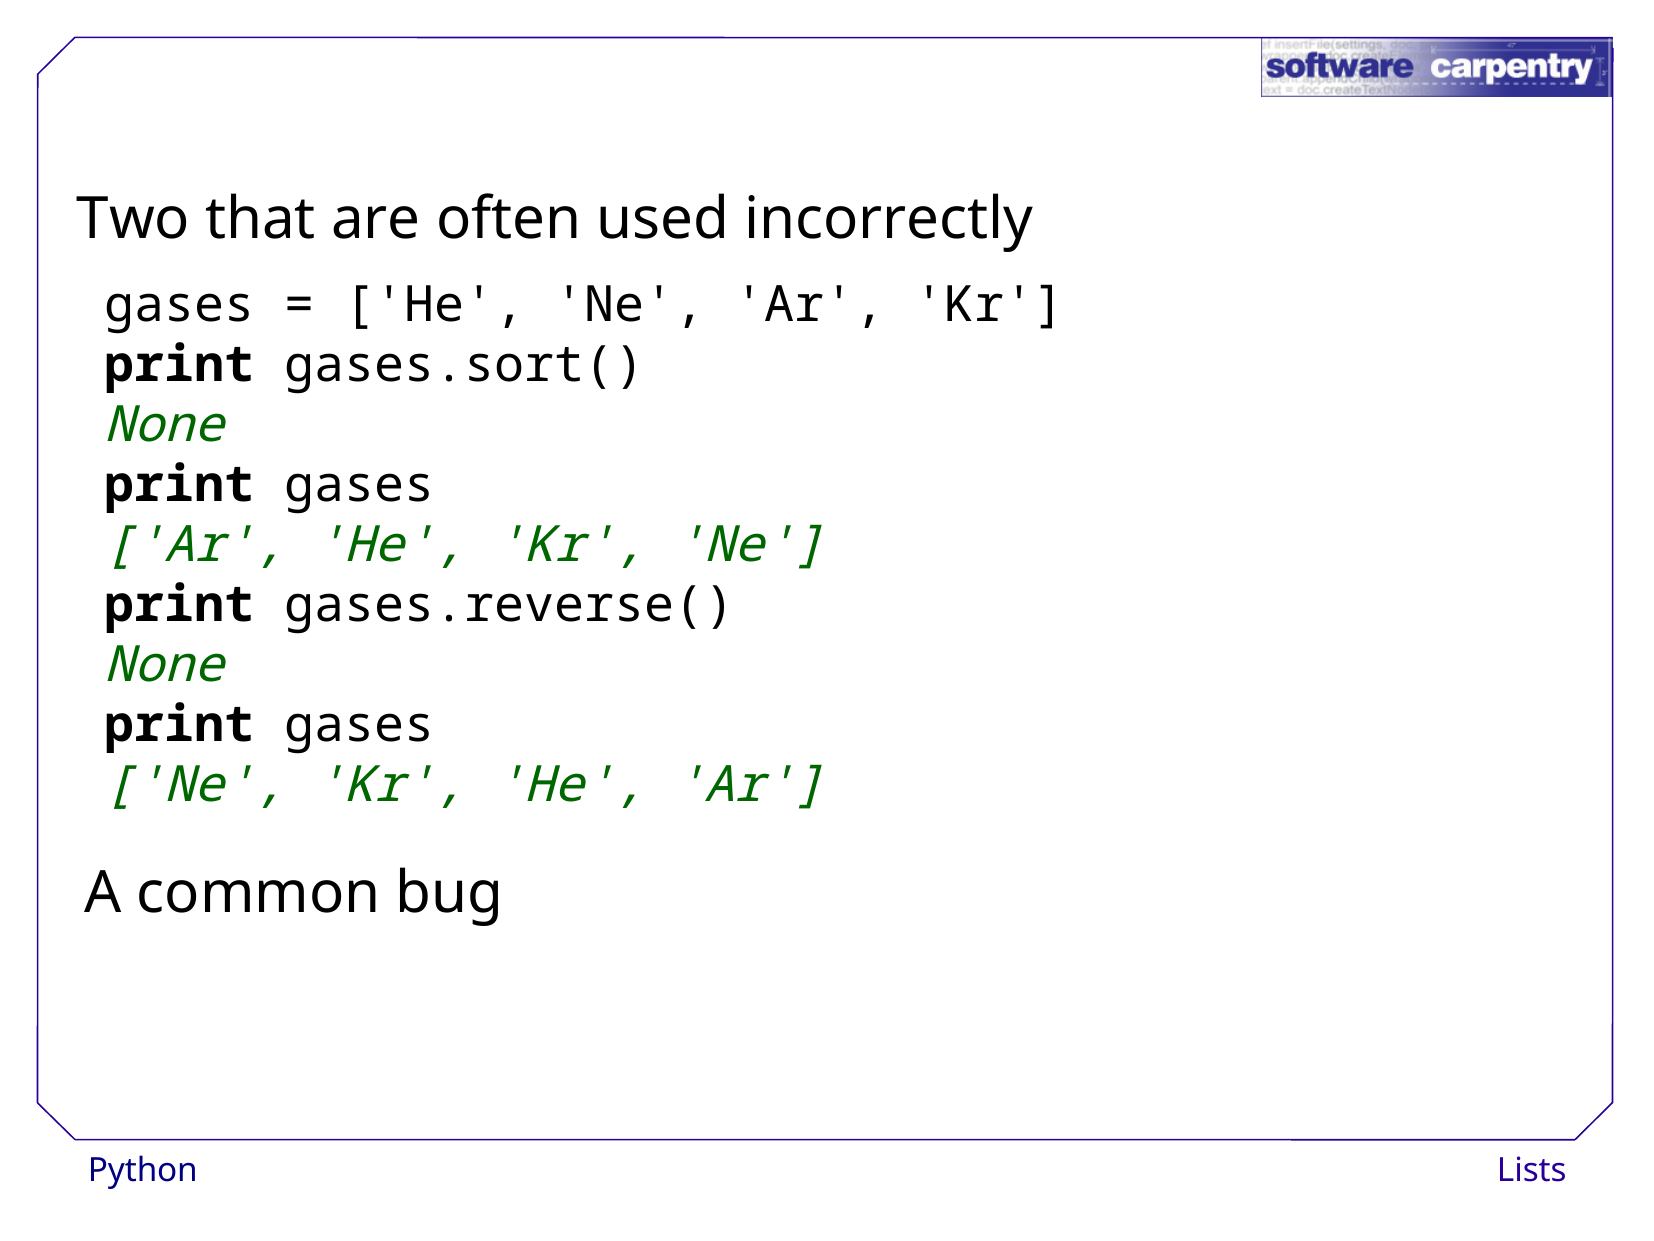

Two that are often used incorrectly
gases = ['He', 'Ne', 'Ar', 'Kr']
print gases.sort()
None
print gases
['Ar', 'He', 'Kr', 'Ne']
print gases.reverse()
None
print gases
['Ne', 'Kr', 'He', 'Ar']
A common bug